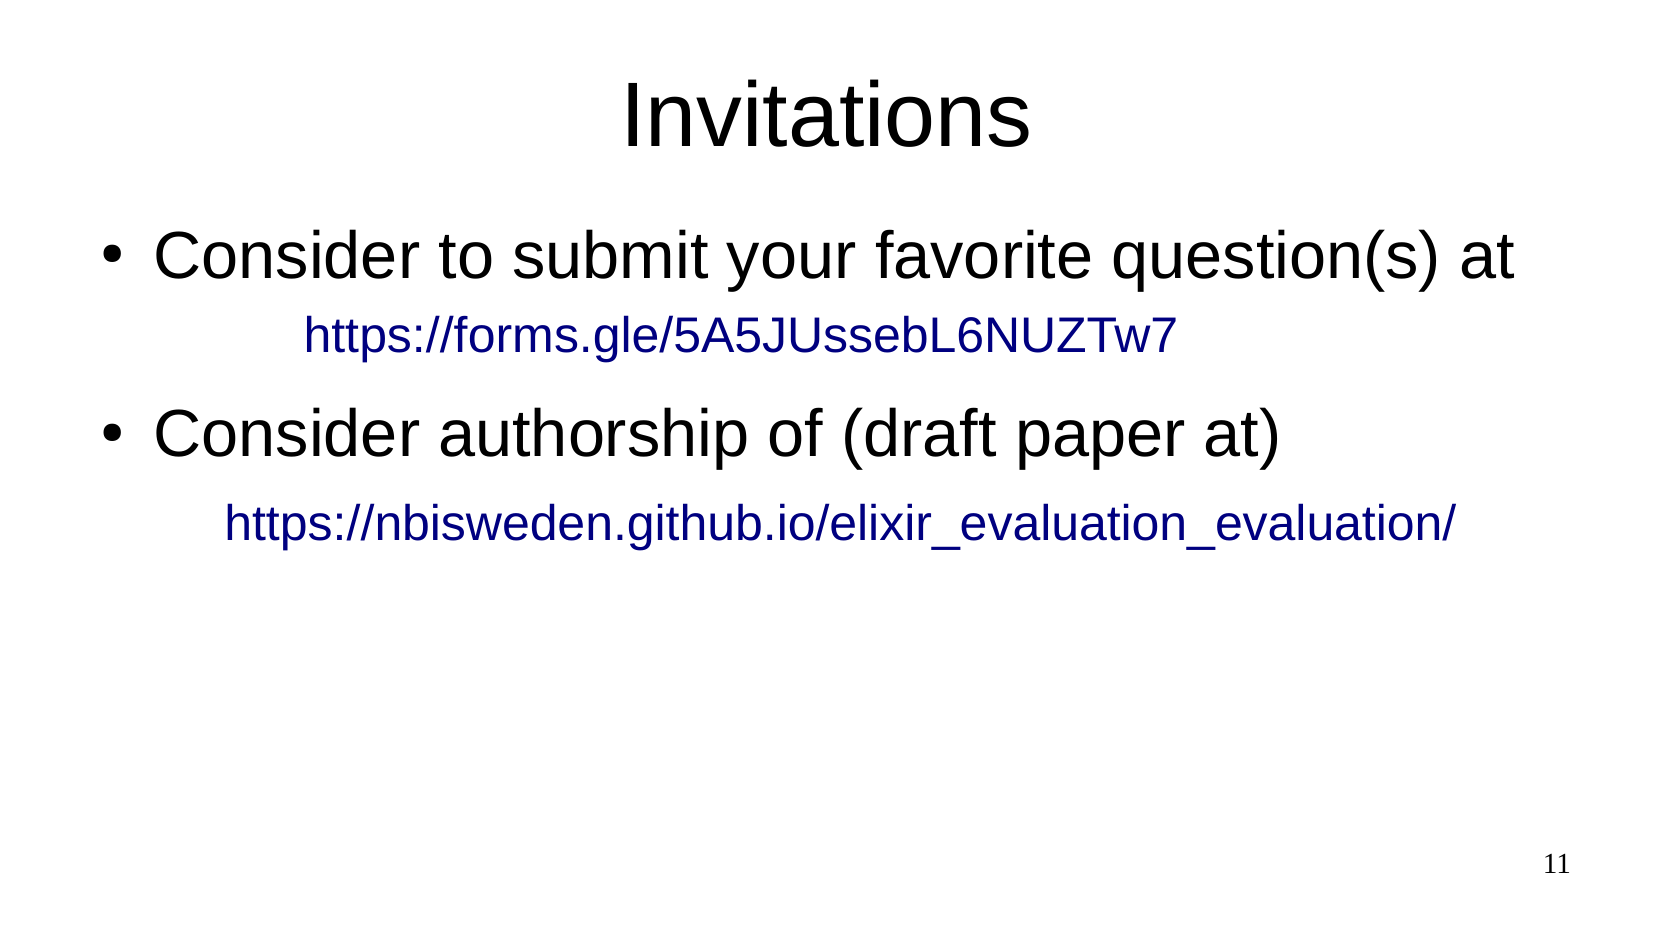

# Invitations
Consider to submit your favorite question(s) at
		https://forms.gle/5A5JUssebL6NUZTw7
Consider authorship of (draft paper at)
https://nbisweden.github.io/elixir_evaluation_evaluation/
11